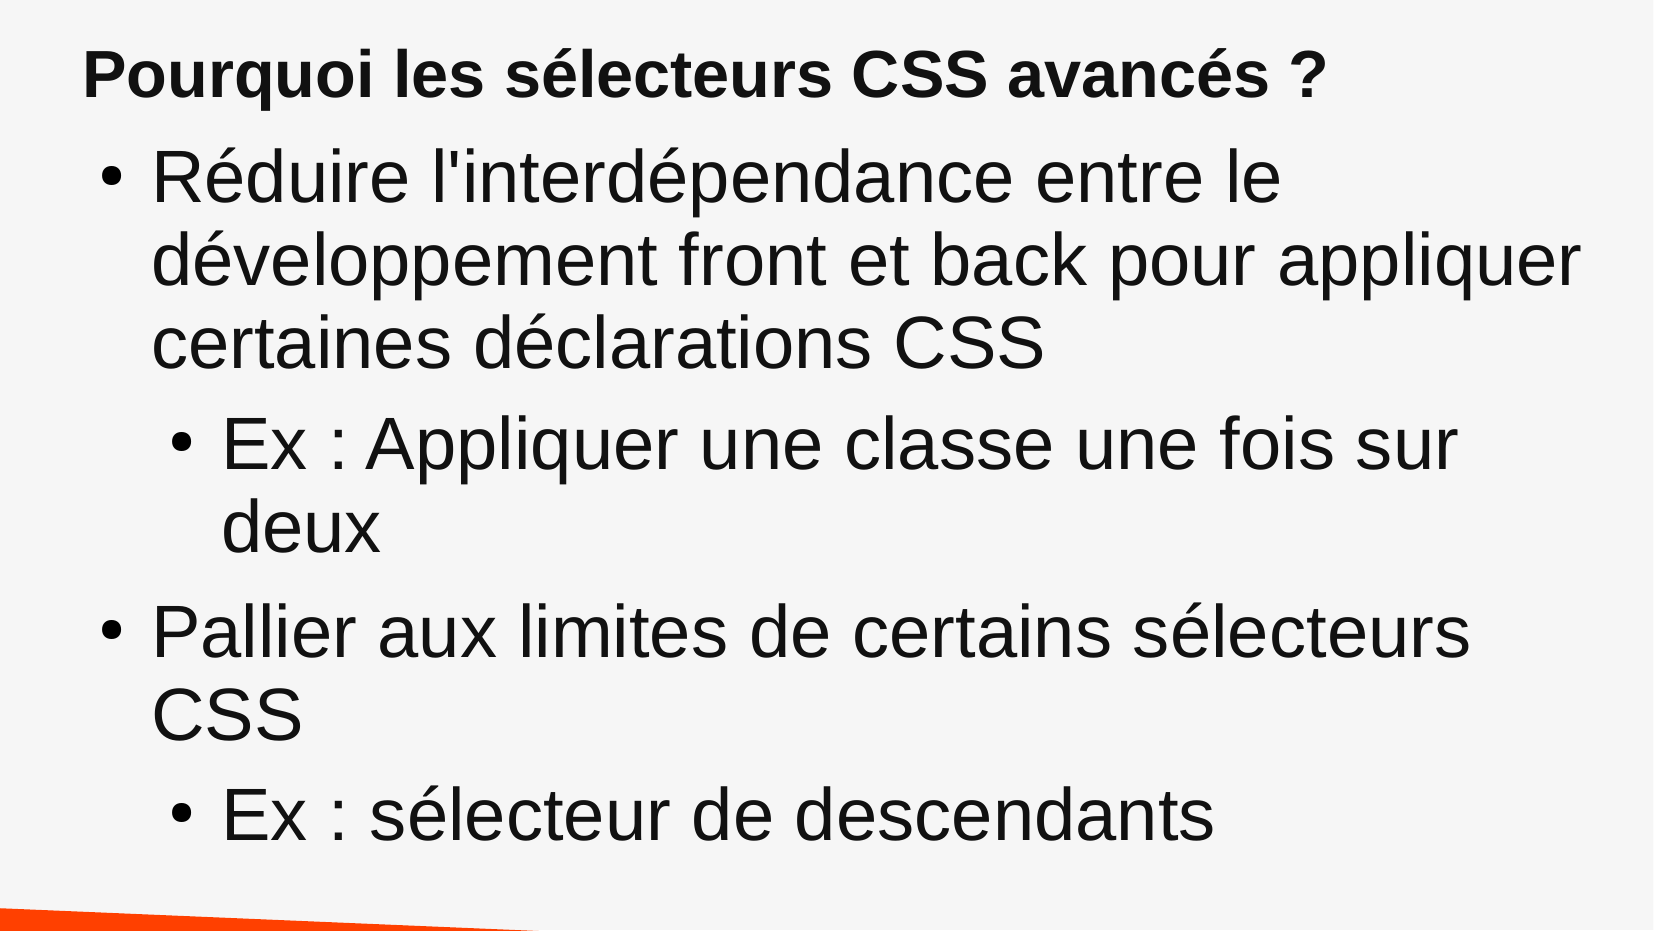

# Pourquoi les sélecteurs CSS avancés ?
Réduire l'interdépendance entre le développement front et back pour appliquer certaines déclarations CSS
Ex : Appliquer une classe une fois sur deux
Pallier aux limites de certains sélecteurs CSS
Ex : sélecteur de descendants